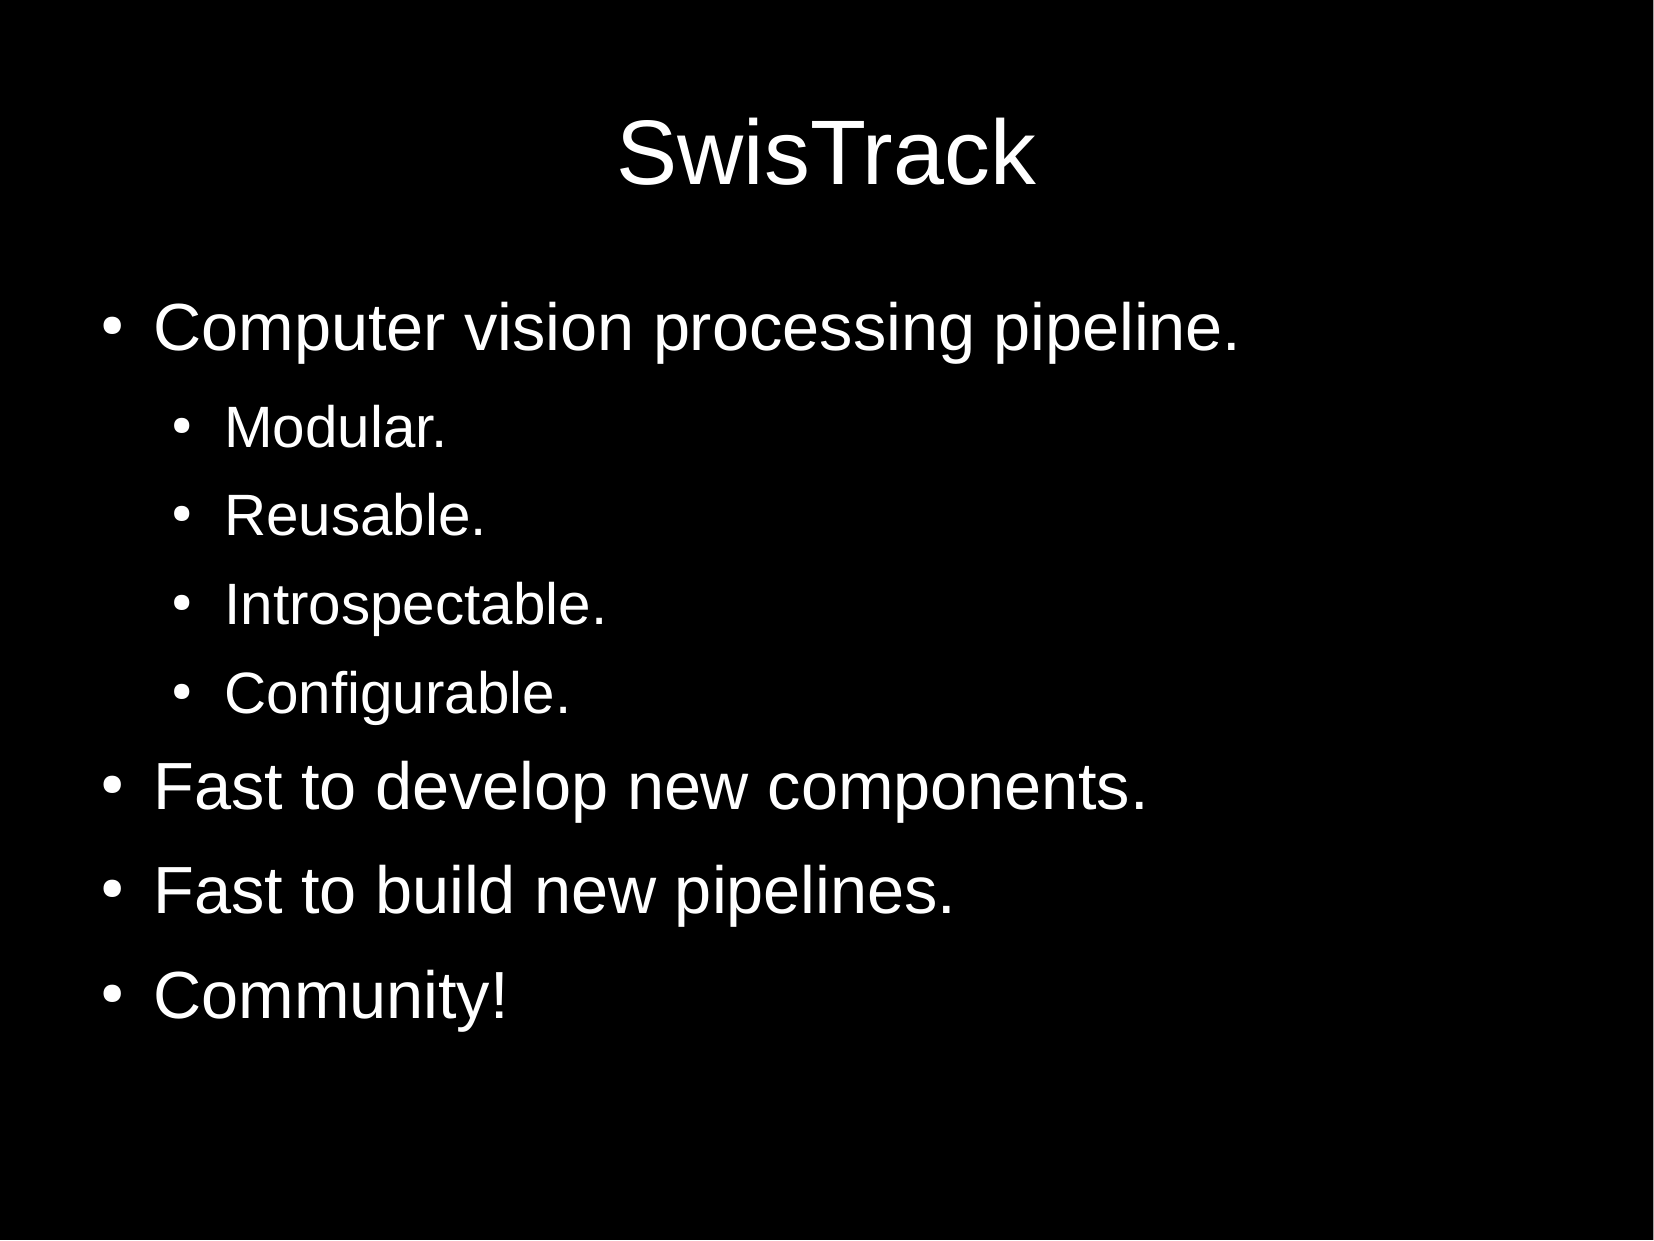

# SwisTrack
Computer vision processing pipeline.
Modular.
Reusable.
Introspectable.
Configurable.
Fast to develop new components.
Fast to build new pipelines.
Community!